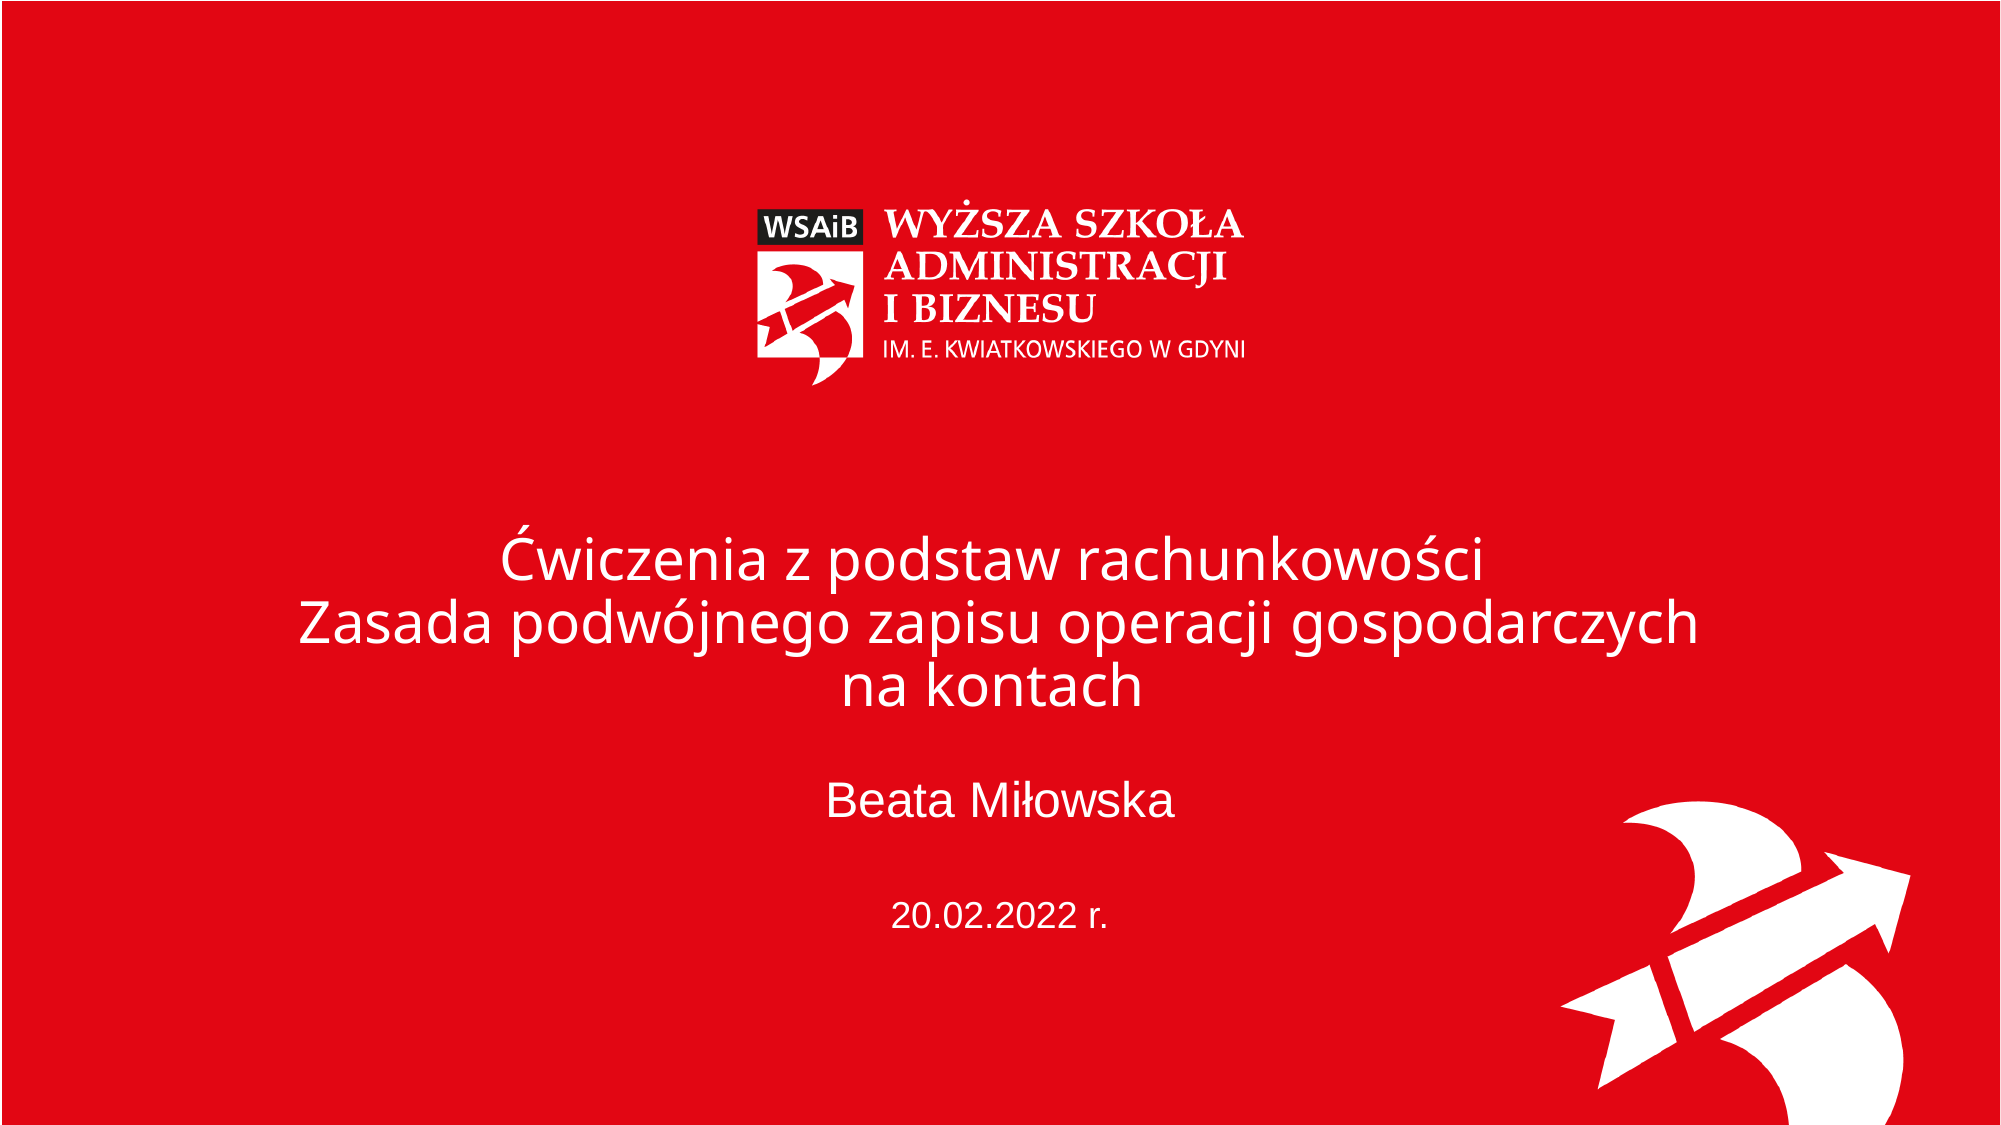

# Ćwiczenia z podstaw rachunkowości Zasada podwójnego zapisu operacji gospodarczych na kontach
Beata Miłowska
20.02.2022 r.